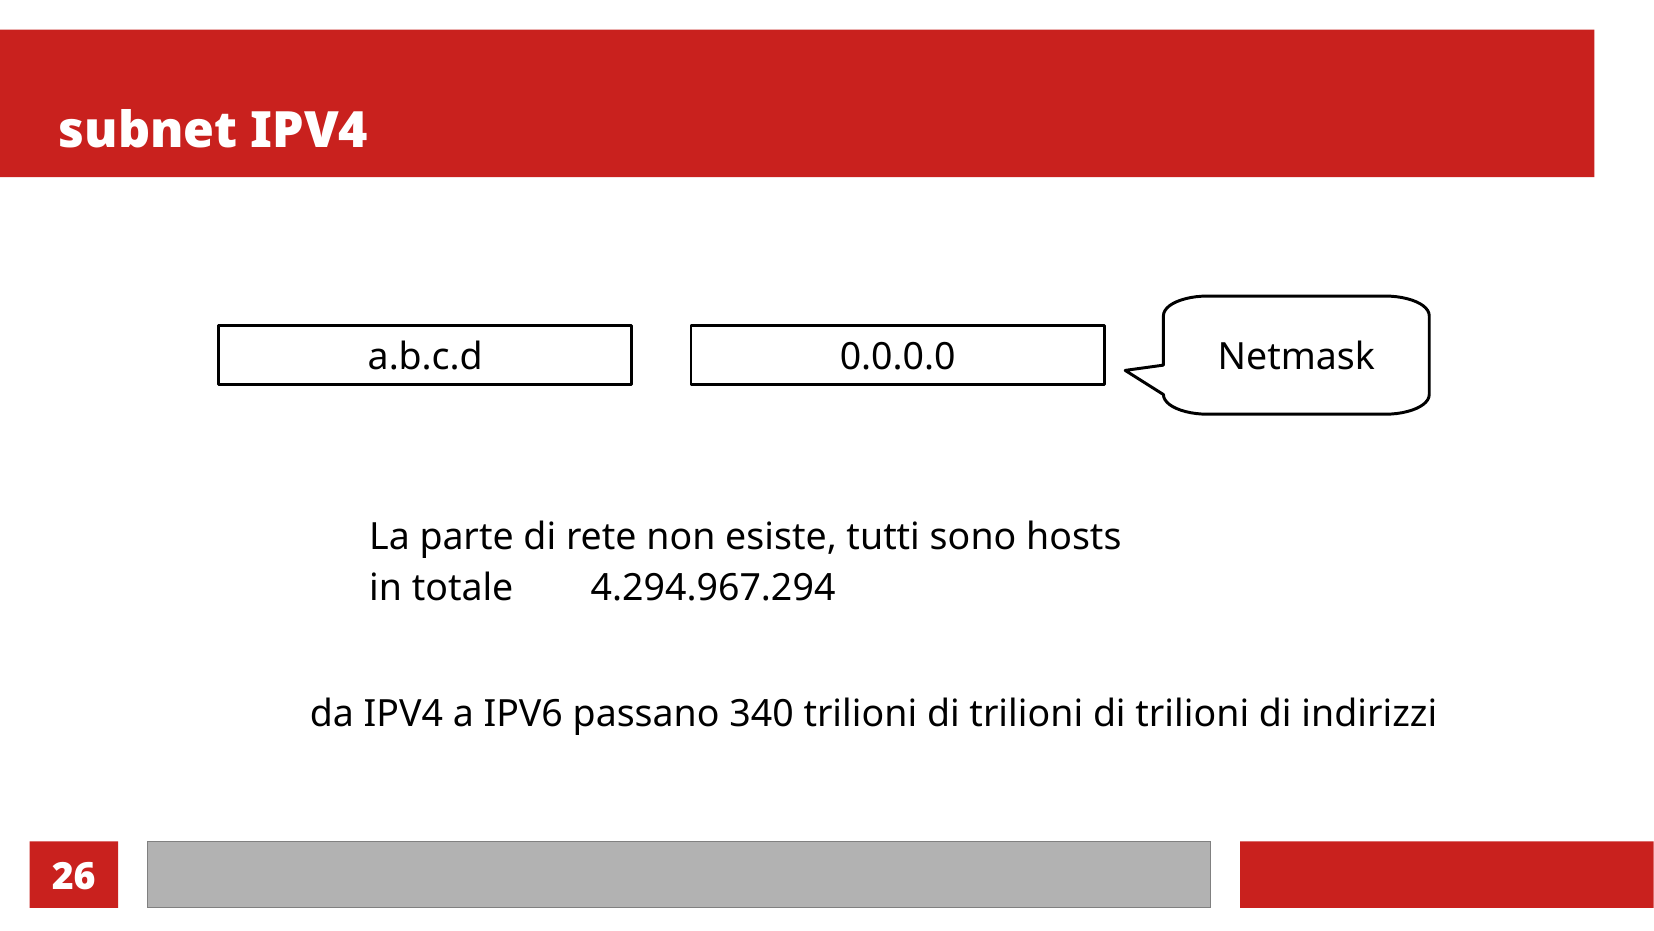

# subnet IPV4
Netmask
a.b.c.d
0.0.0.0
La parte di rete non esiste, tutti sono hosts
in totale 	4.294.967.294
da IPV4 a IPV6 passano 340 trilioni di trilioni di trilioni di indirizzi
26